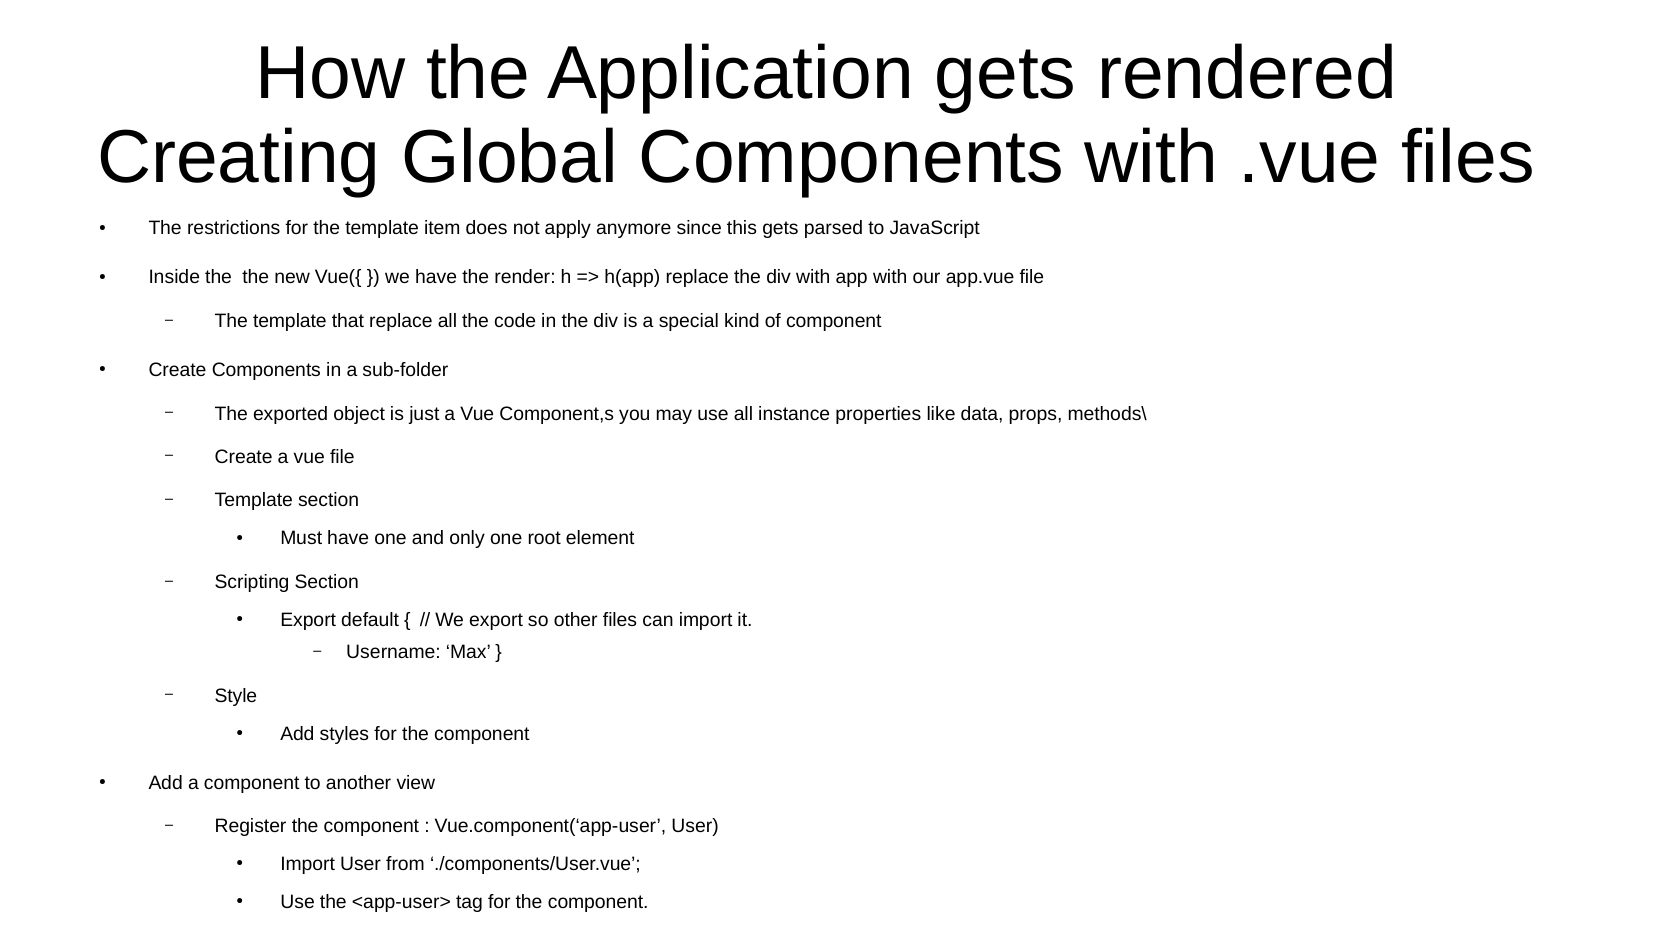

# How the Application gets rendered Creating Global Components with .vue files
The restrictions for the template item does not apply anymore since this gets parsed to JavaScript
Inside the the new Vue({ }) we have the render: h => h(app) replace the div with app with our app.vue file
The template that replace all the code in the div is a special kind of component
Create Components in a sub-folder
The exported object is just a Vue Component,s you may use all instance properties like data, props, methods\
Create a vue file
Template section
Must have one and only one root element
Scripting Section
Export default {			// We export so other files can import it.
Username: ‘Max’ }
Style
Add styles for the component
Add a component to another view
Register the component : Vue.component(‘app-user’, User)
Import User from ‘./components/User.vue’;
Use the <app-user> tag for the component.